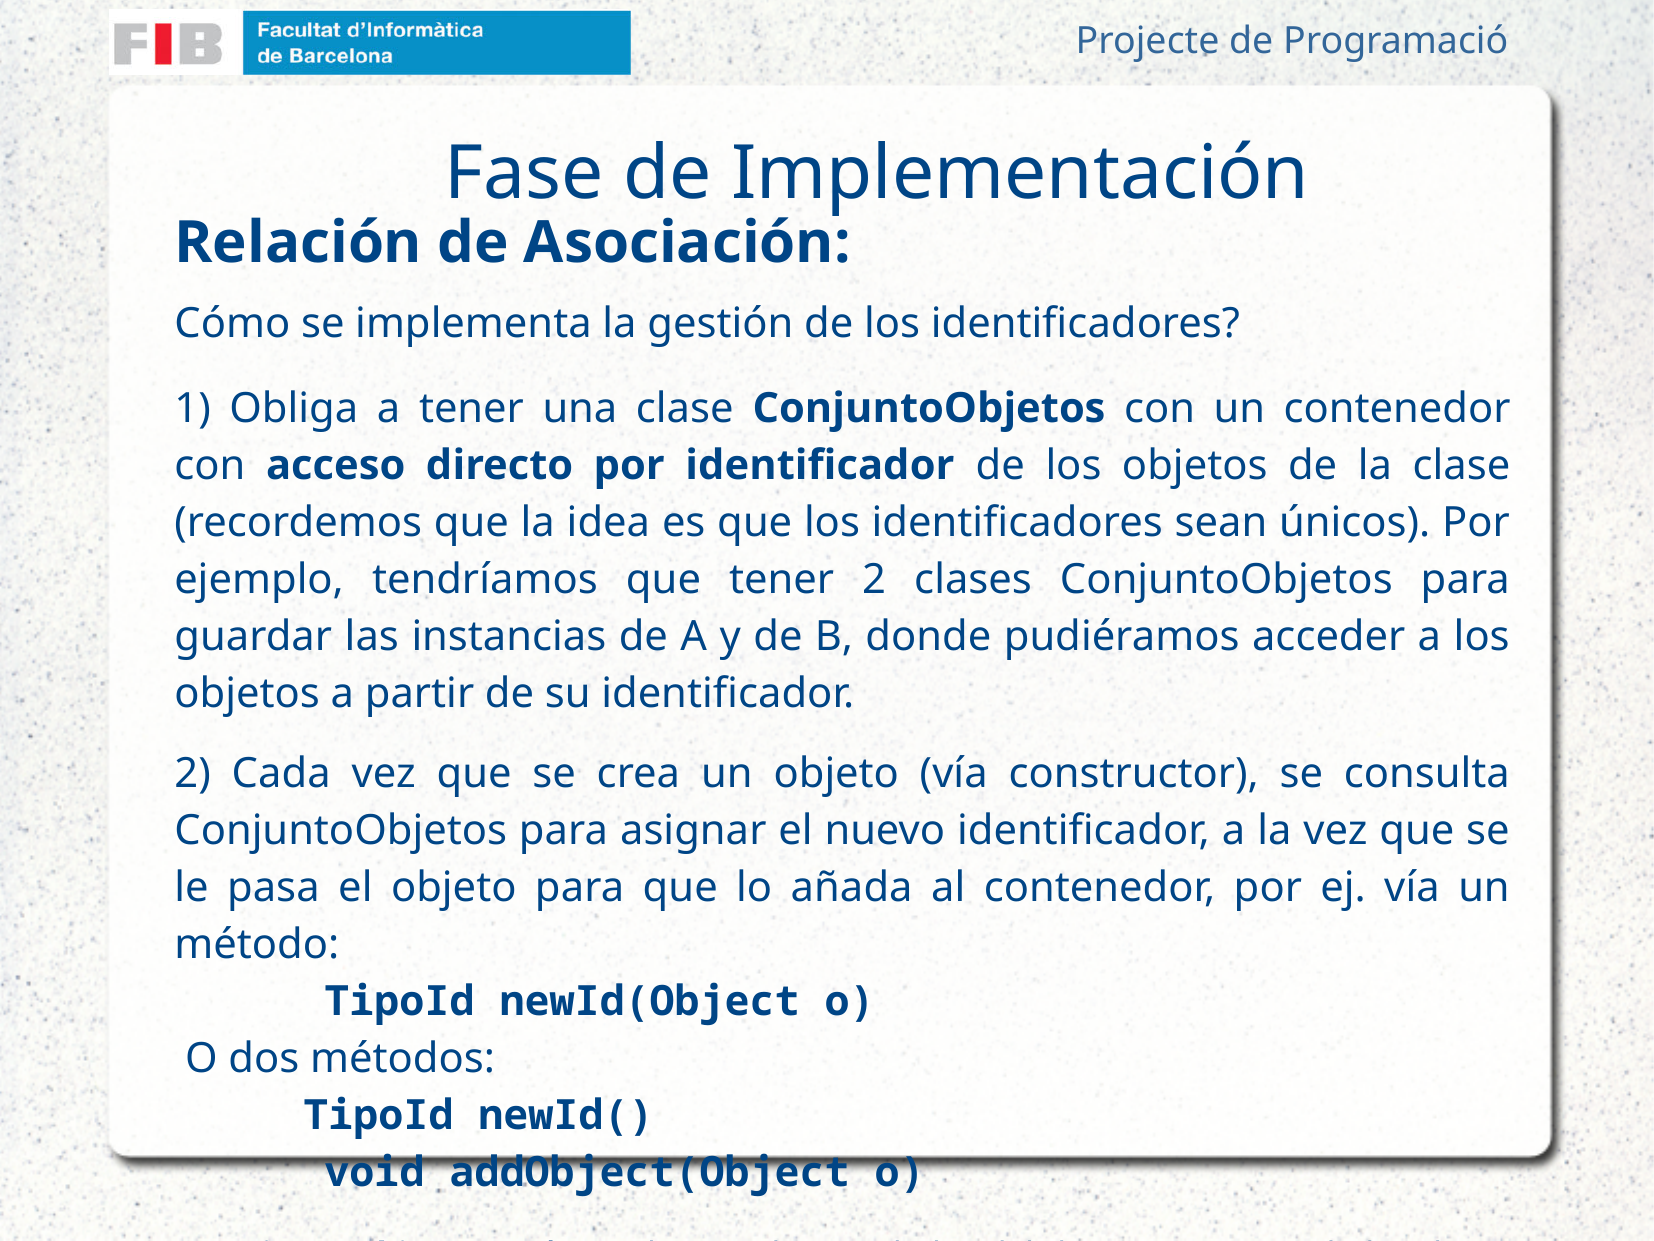

Projecte de Programació
Fase de Implementación
Relación de Asociación:
Cómo se implementa la gestión de los identificadores?
1) Obliga a tener una clase ConjuntoObjetos con un contenedor con acceso directo por identificador de los objetos de la clase (recordemos que la idea es que los identificadores sean únicos). Por ejemplo, tendríamos que tener 2 clases ConjuntoObjetos para guardar las instancias de A y de B, donde pudiéramos acceder a los objetos a partir de su identificador.
2) Cada vez que se crea un objeto (vía constructor), se consulta ConjuntoObjetos para asignar el nuevo identificador, a la vez que se le pasa el objeto para que lo añada al contenedor, por ej. vía un método:
 TipoId newId(Object o)
 O dos métodos:
 TipoId newId()
 void addObject(Object o)
 (ConjuntoObjetos será creado por el controlador del dominio a partir de los datos persistentes)